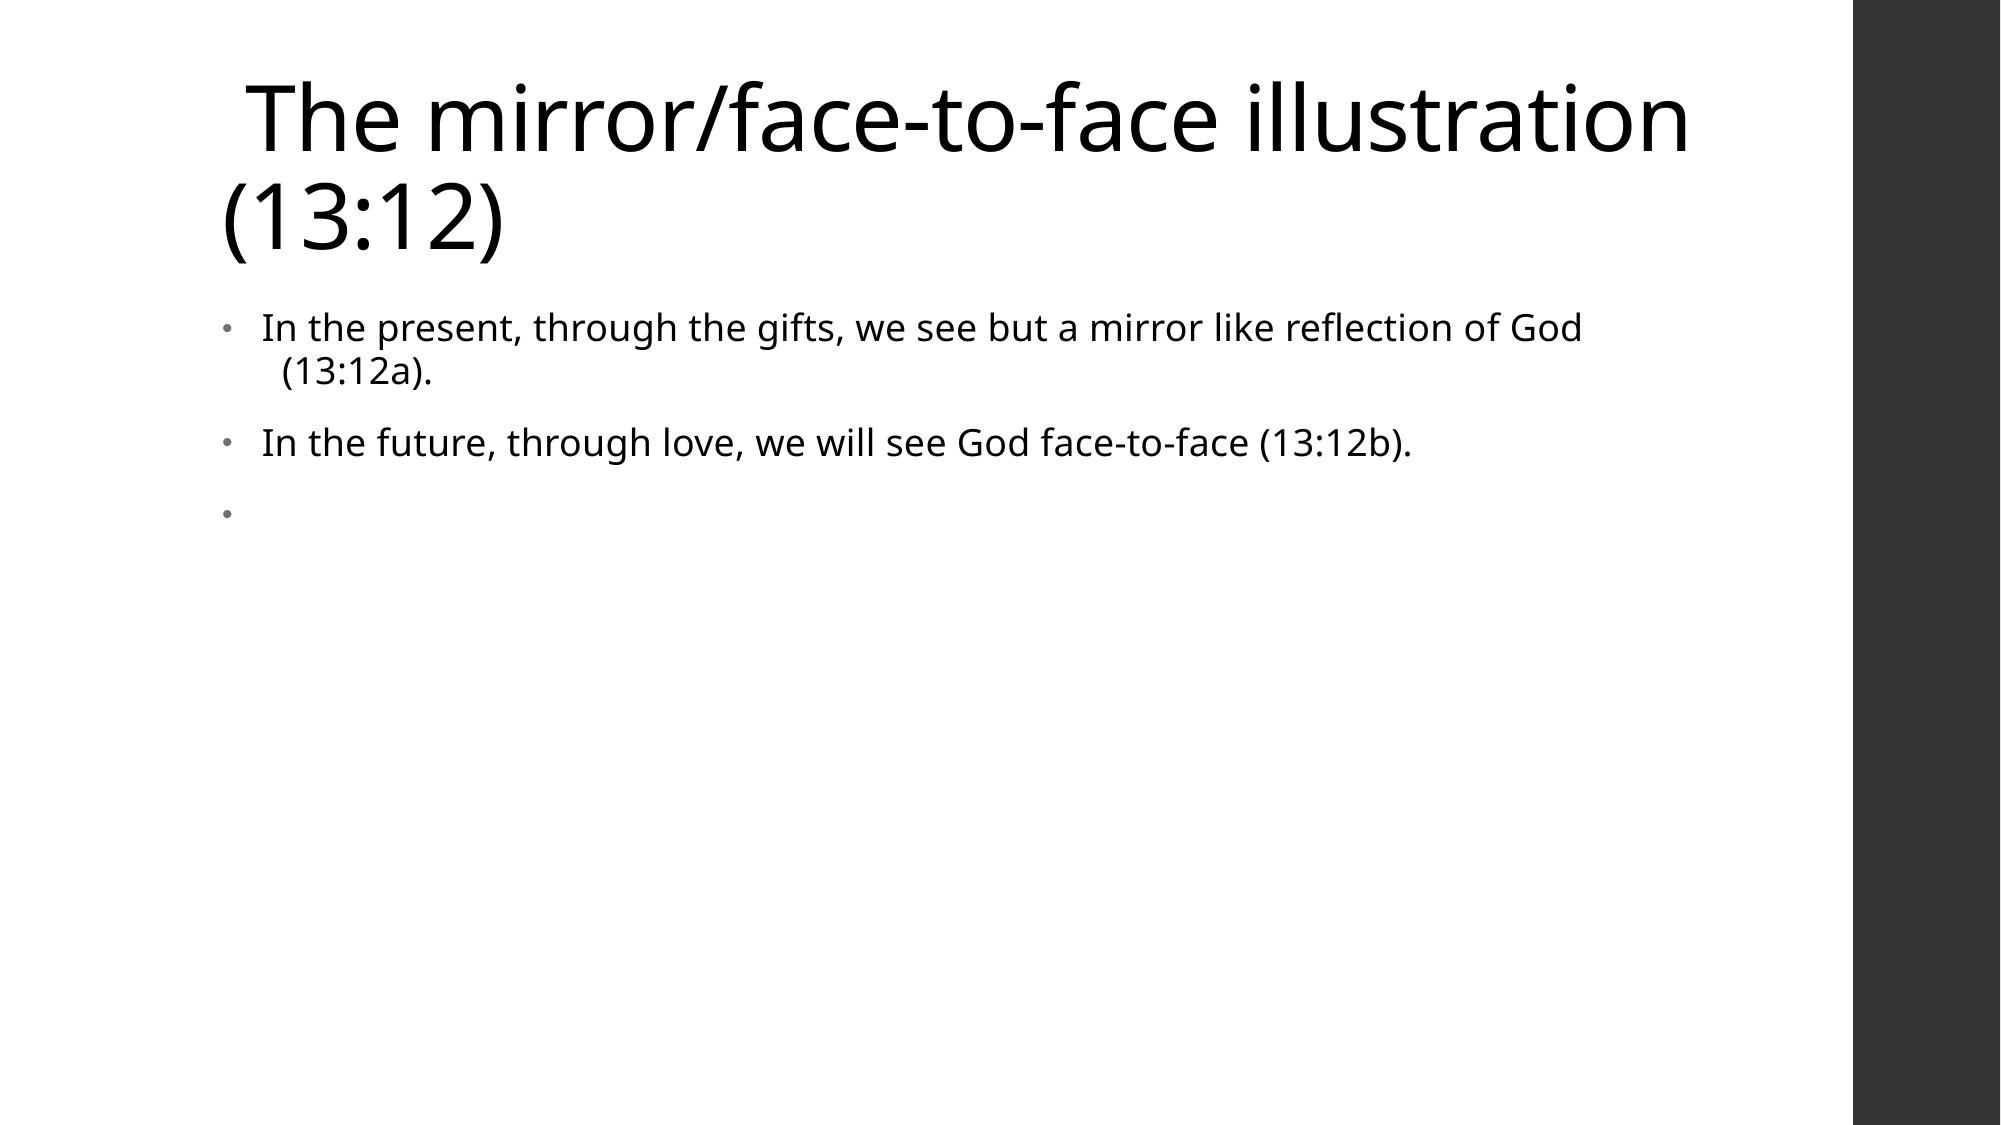

# The mirror/face-to-face illustration (13:12)
 In the present, through the gifts, we see but a mirror like reflection of God (13:12a).
 In the future, through love, we will see God face-to-face (13:12b).